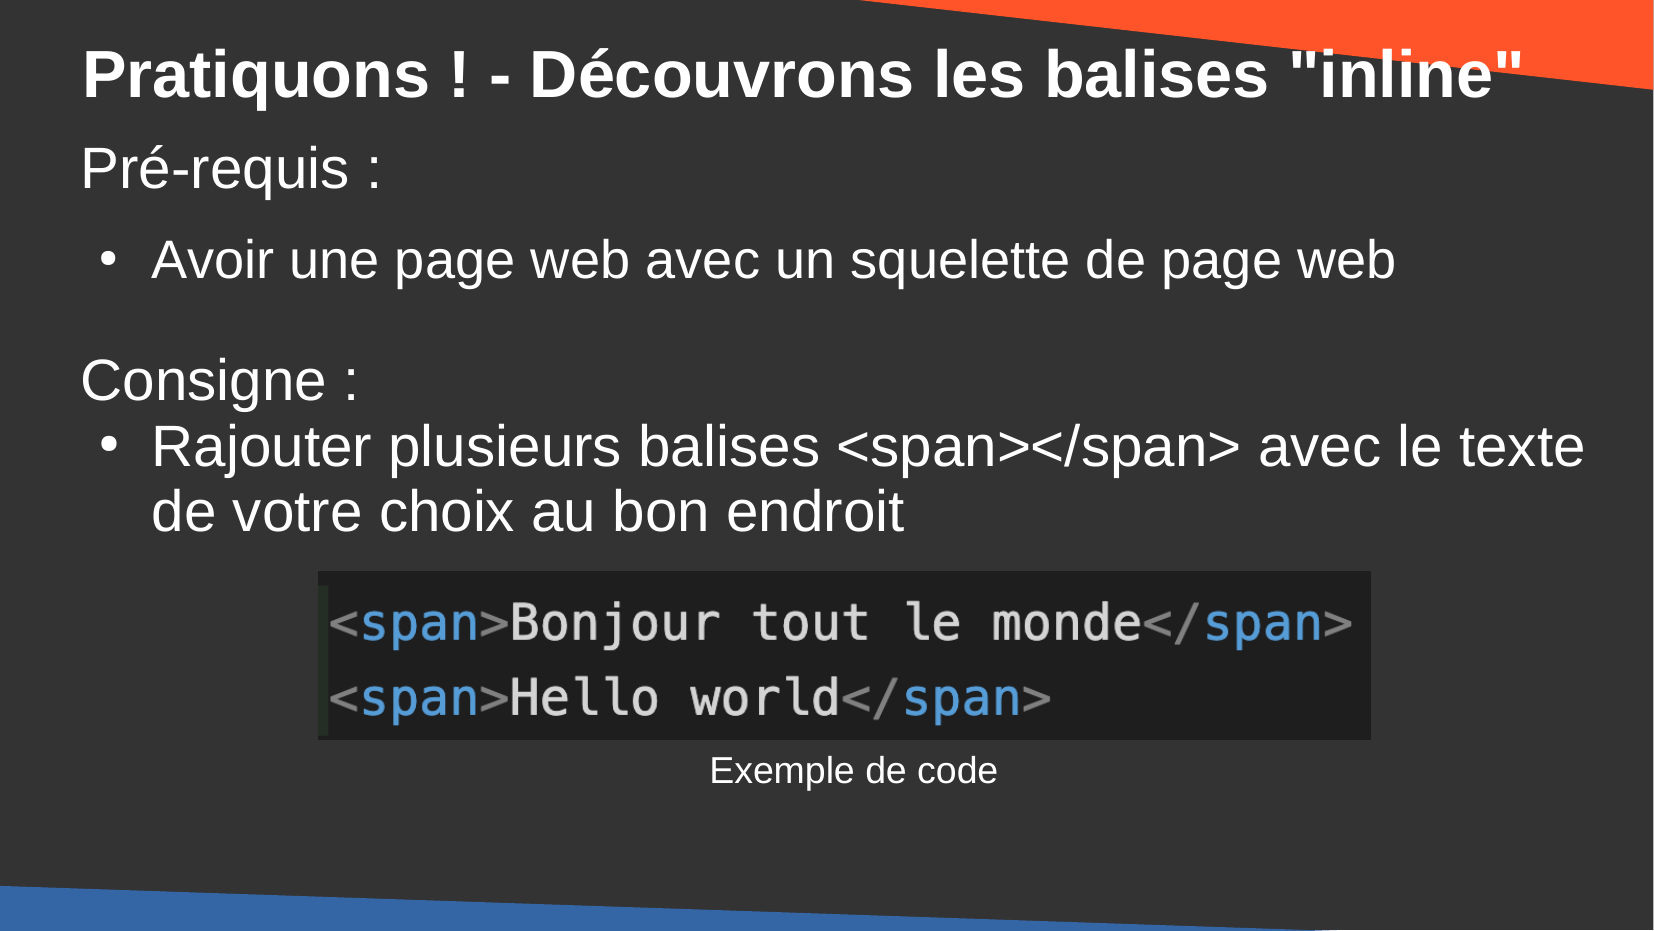

# Pratiquons ! - Découvrons les balises "inline"
Pré-requis :
Avoir une page web avec un squelette de page web
Consigne :
Rajouter plusieurs balises <span></span> avec le texte de votre choix au bon endroit
Exemple de code